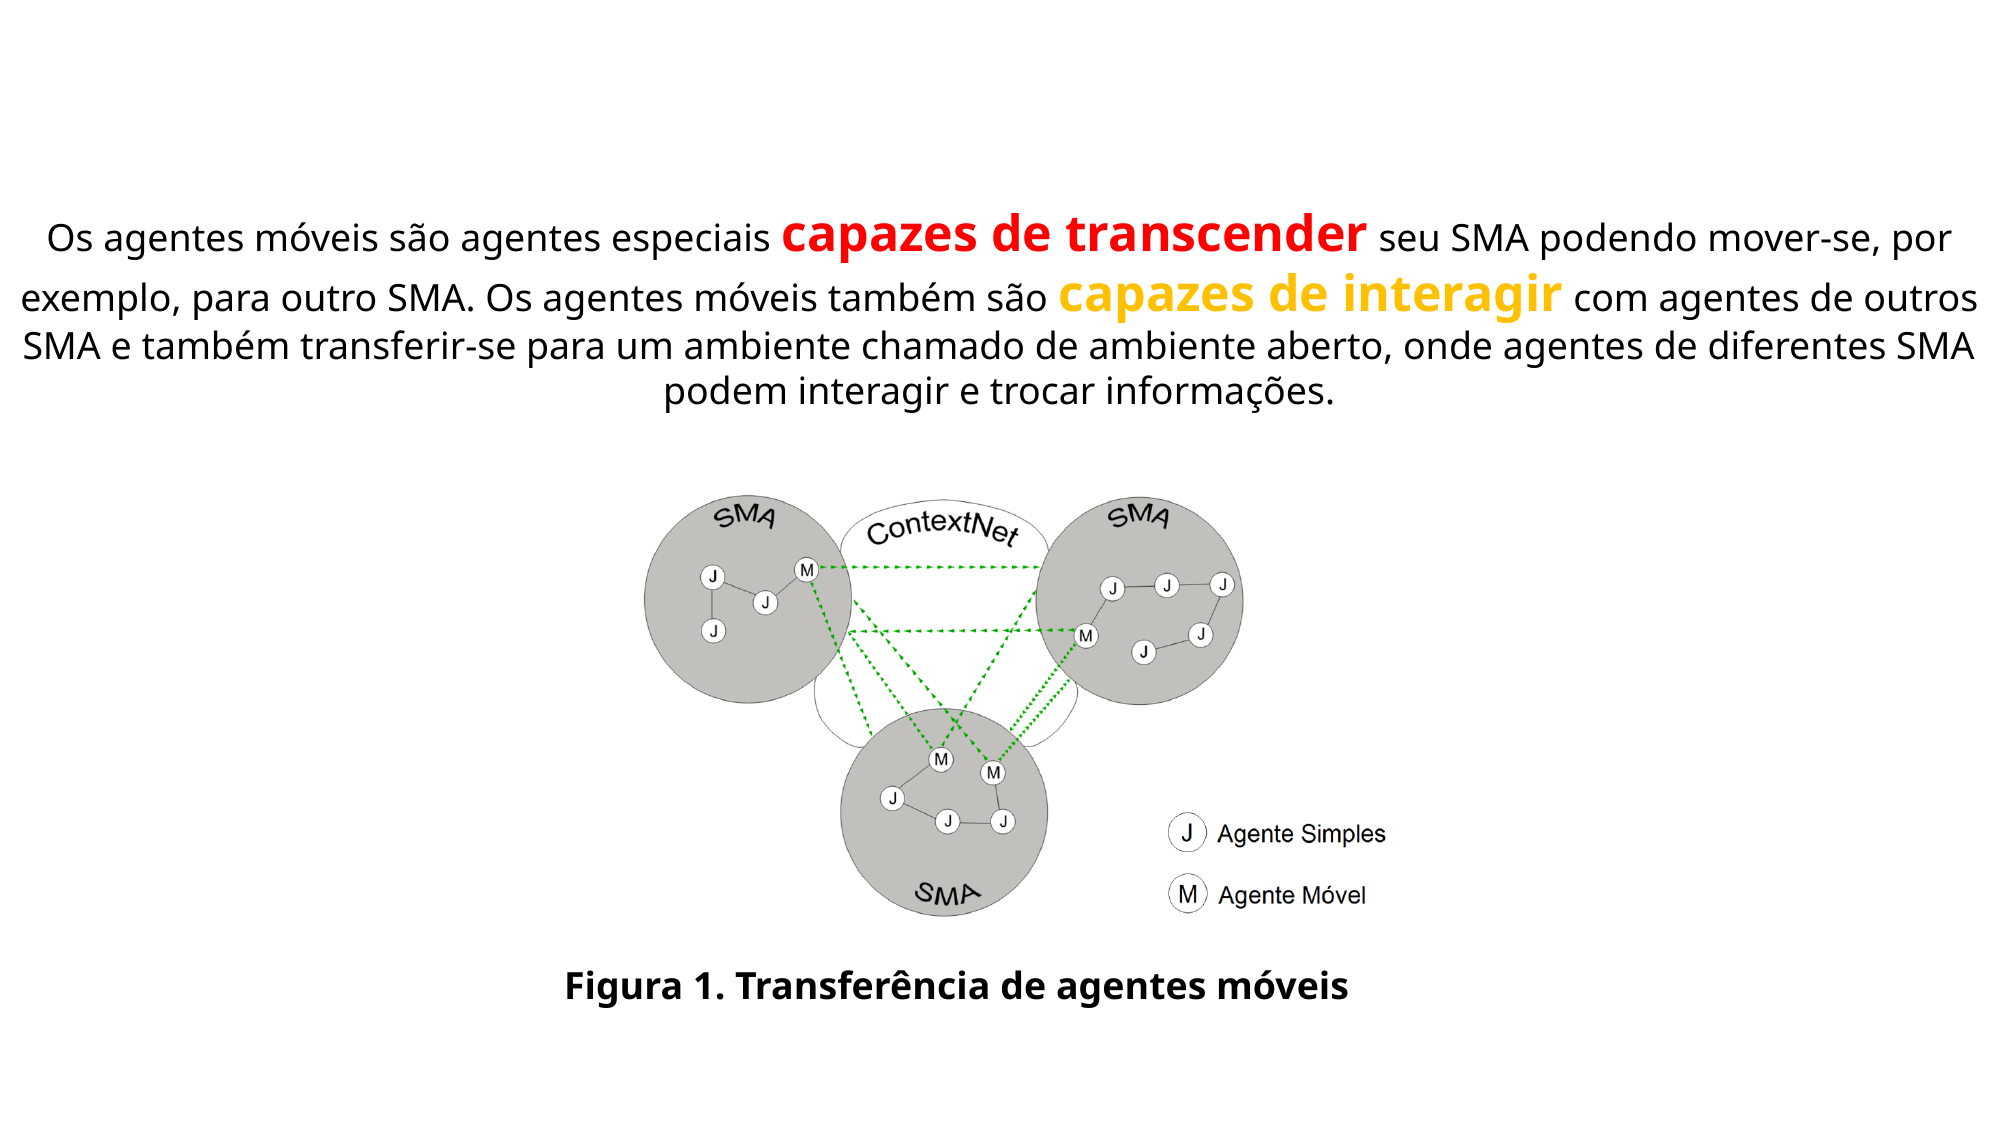

Protocolo de Transferência de Agentes
Os agentes móveis são agentes especiais capazes de transcender seu SMA podendo mover-se, por exemplo, para outro SMA. Os agentes móveis também são capazes de interagir com agentes de outros SMA e também transferir-se para um ambiente chamado de ambiente aberto, onde agentes de diferentes SMA podem interagir e trocar informações.
 Figura 1. Transferência de agentes móveis